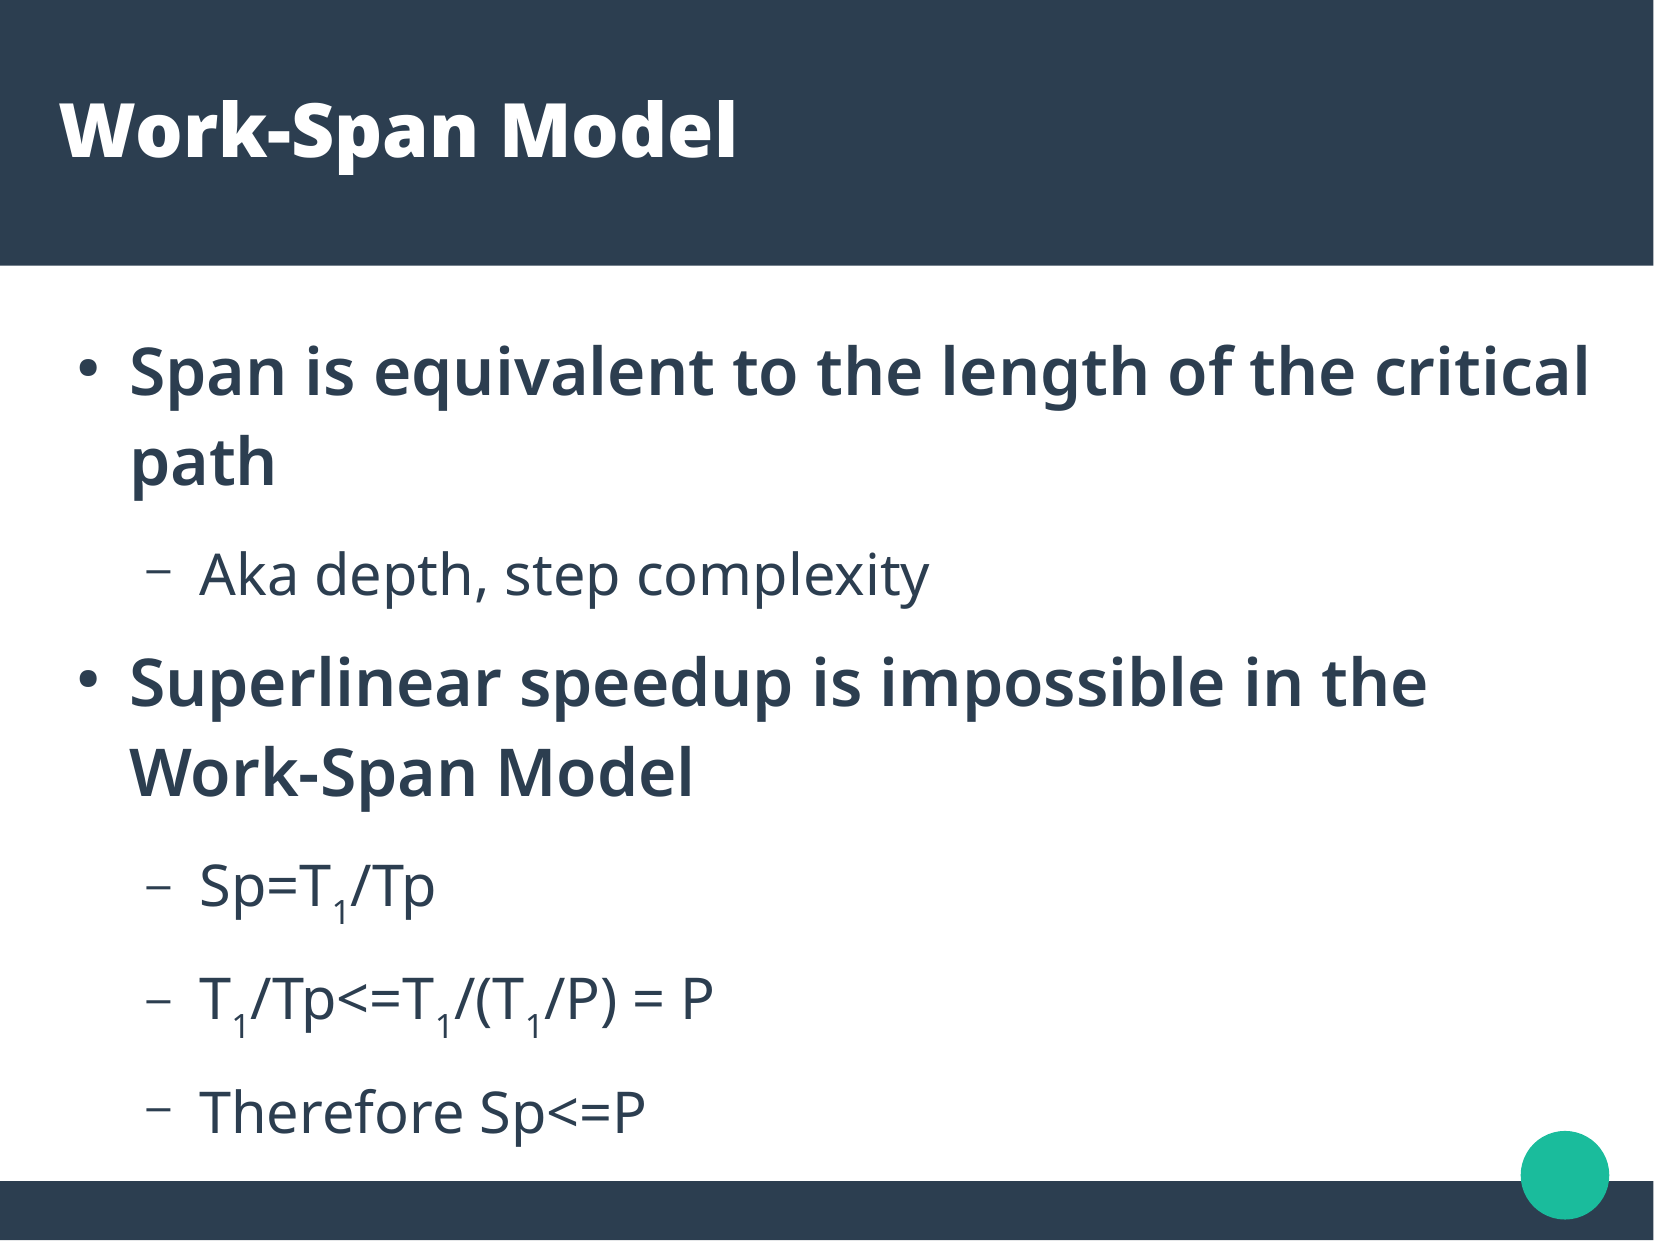

# Work-Span Model
Span is equivalent to the length of the critical path
Aka depth, step complexity
Superlinear speedup is impossible in the Work-Span Model
Sp=T1/Tp
T1/Tp<=T1/(T1/P) = P
Therefore Sp<=P